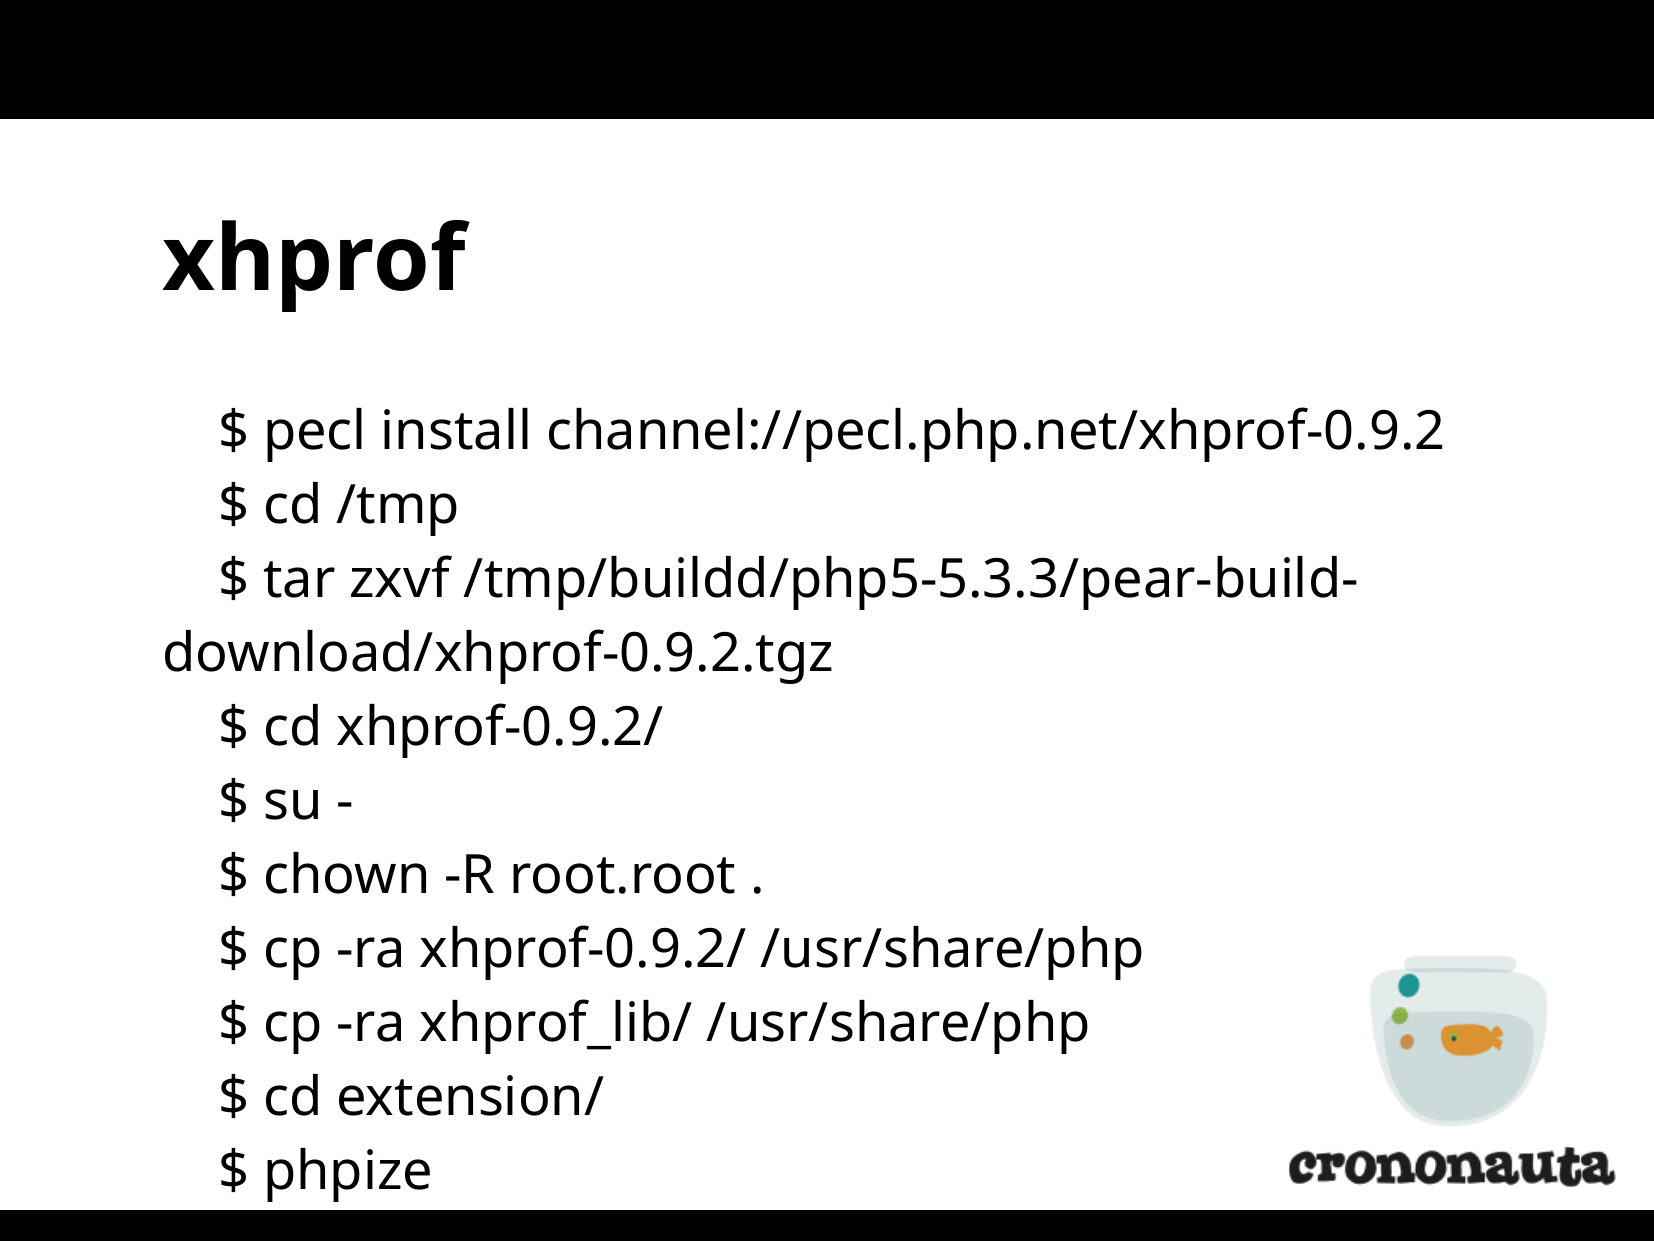

xhprof
 $ pecl install channel://pecl.php.net/xhprof-0.9.2
 $ cd /tmp
 $ tar zxvf /tmp/buildd/php5-5.3.3/pear-build-download/xhprof-0.9.2.tgz
 $ cd xhprof-0.9.2/
 $ su -
 $ chown -R root.root .
 $ cp -ra xhprof-0.9.2/ /usr/share/php
 $ cp -ra xhprof_lib/ /usr/share/php
 $ cd extension/
 $ phpize
 $ ./configure
 $ make && make install